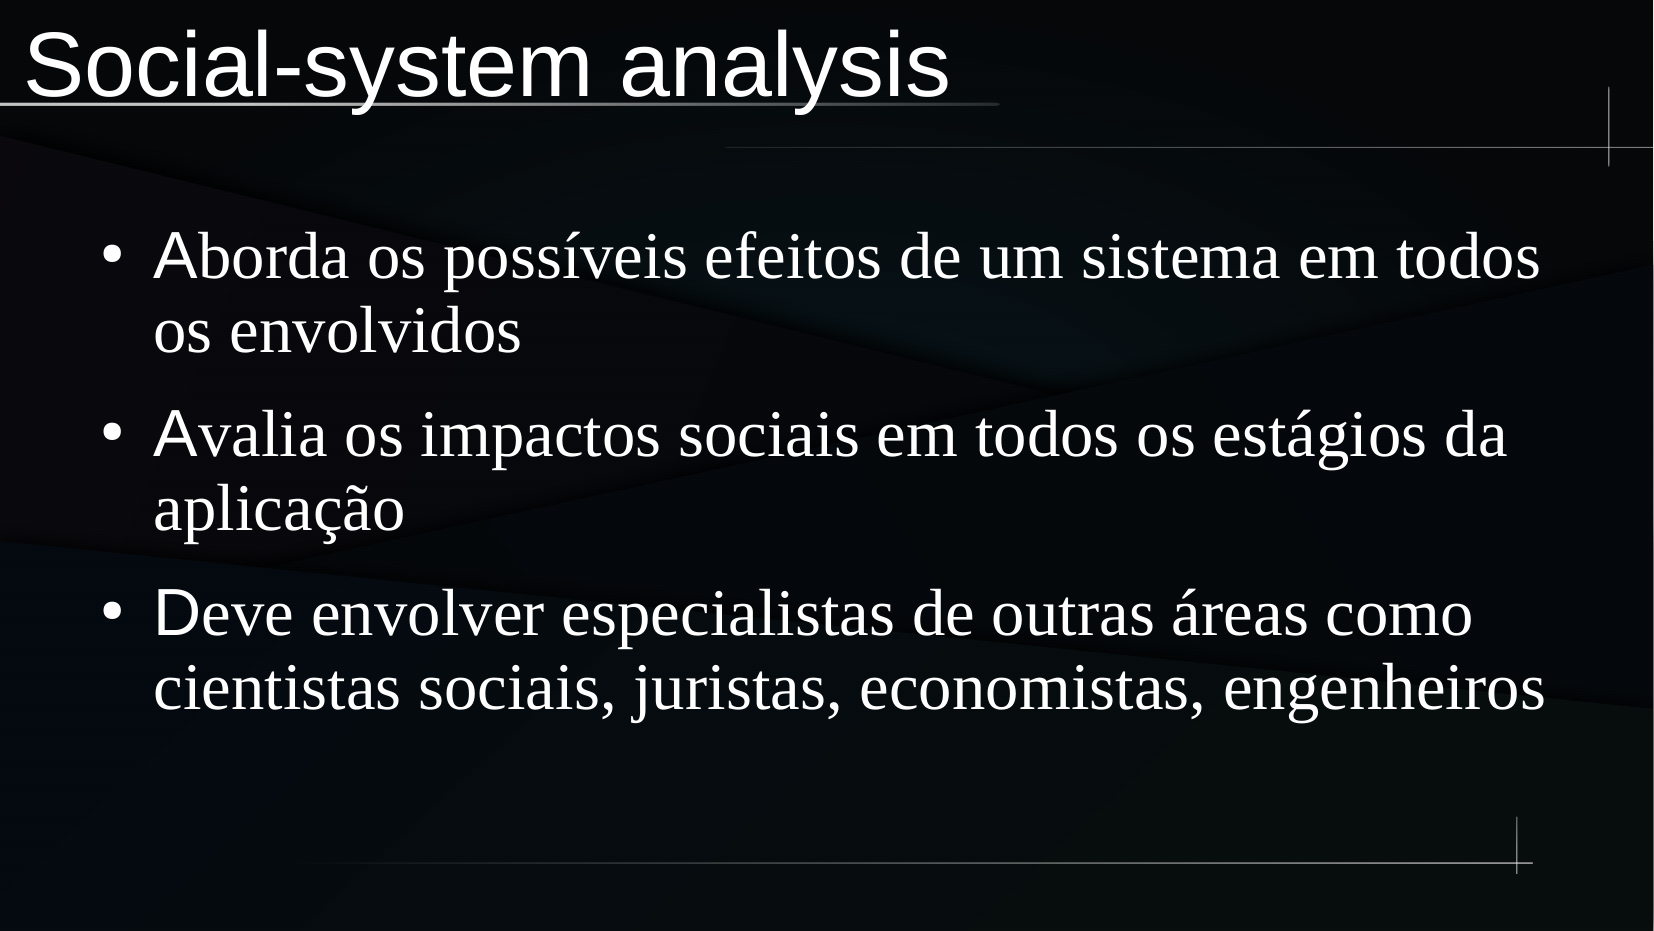

# Social-system analysis
Aborda os possíveis efeitos de um sistema em todos os envolvidos
Avalia os impactos sociais em todos os estágios da aplicação
Deve envolver especialistas de outras áreas como cientistas sociais, juristas, economistas, engenheiros